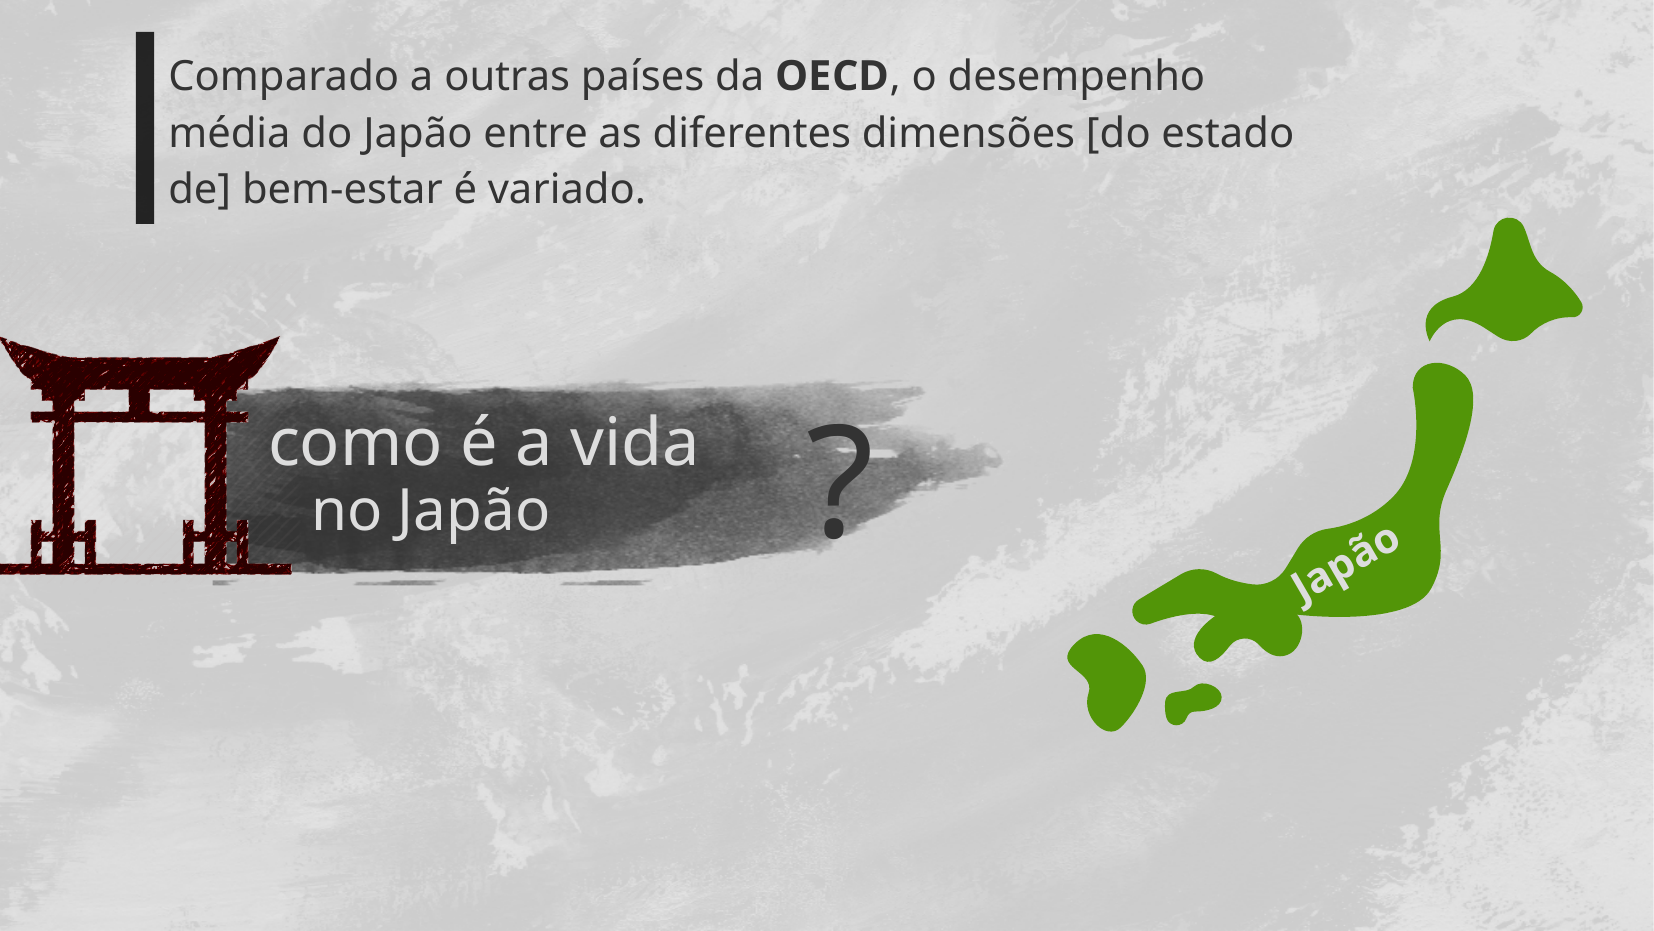

Comparado a outras países da OECD, o desempenho média do Japão entre as diferentes dimensões [do estado de] bem-estar é variado.
?
como é a vida
no Japão
Japão